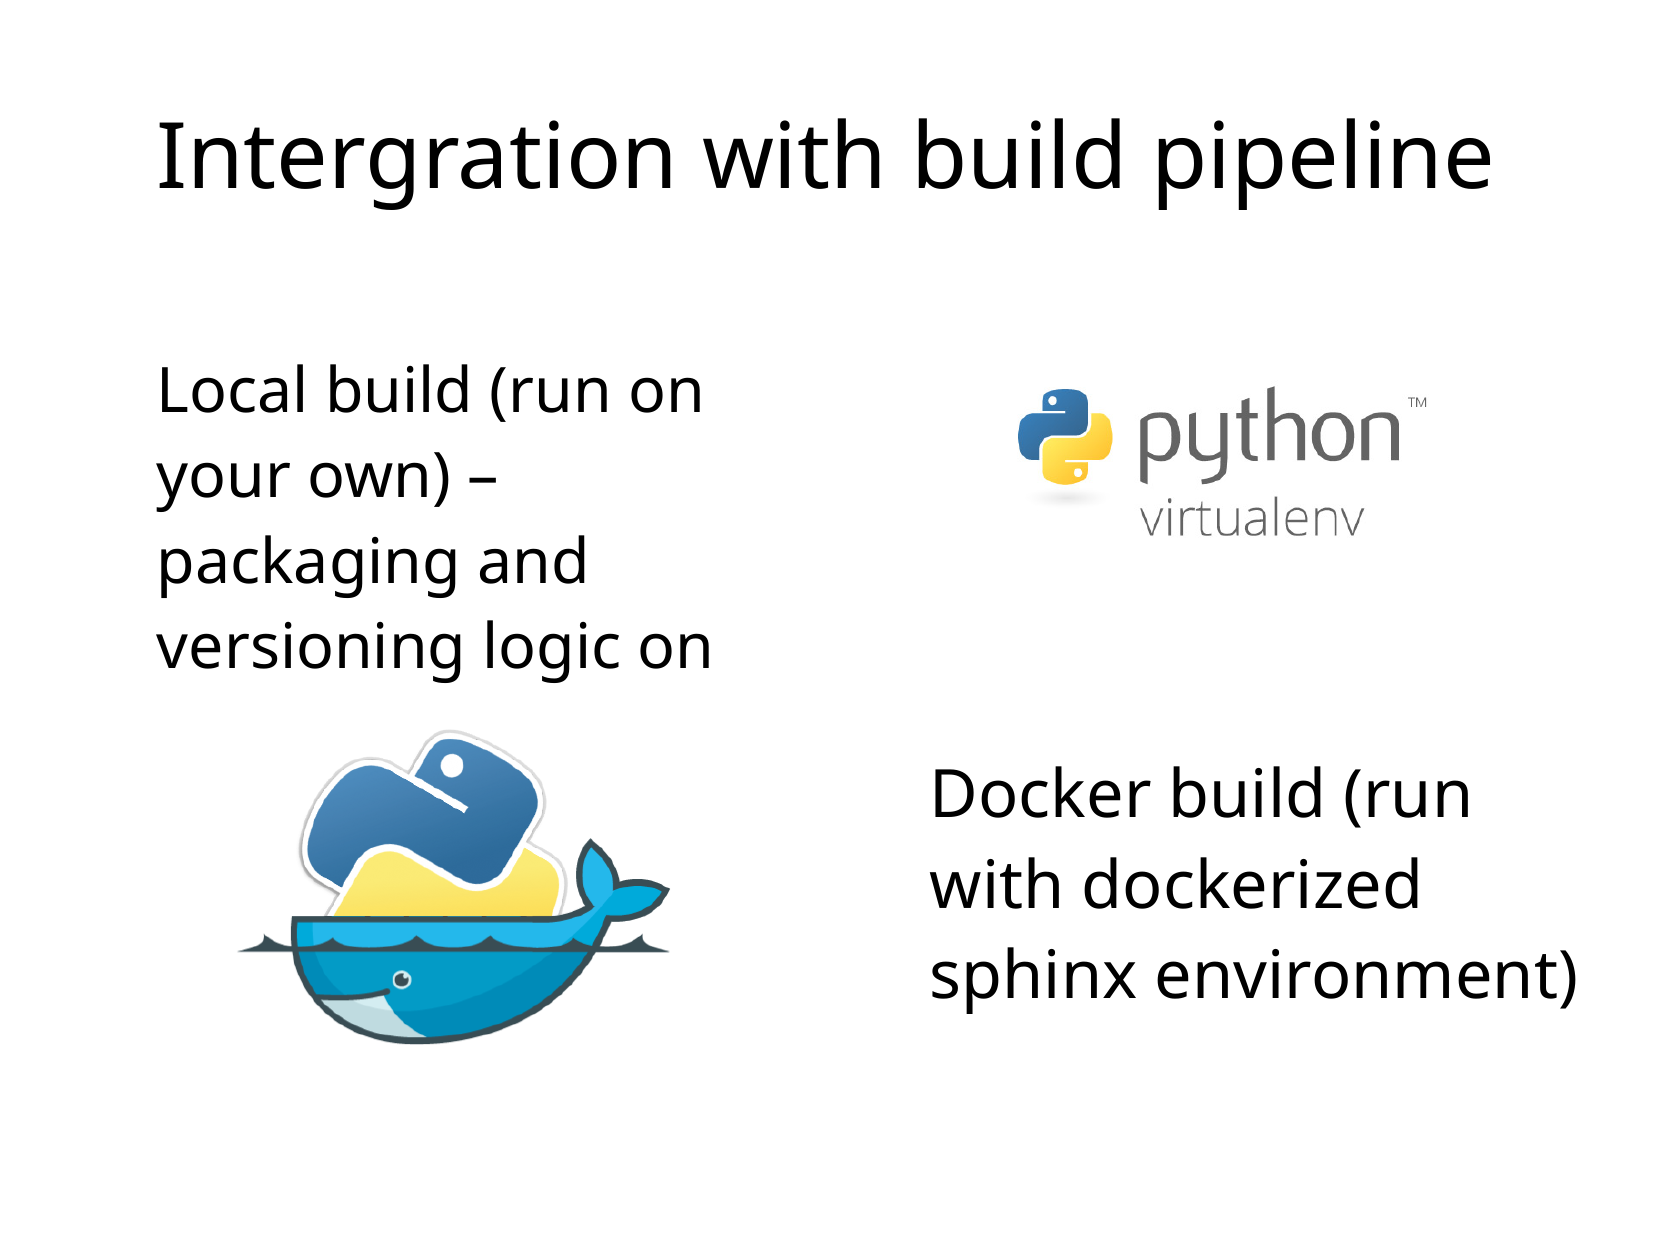

# Intergration with build pipeline
Local build (run on your own) – packaging and versioning logic on
Docker build (run with dockerized sphinx environment)